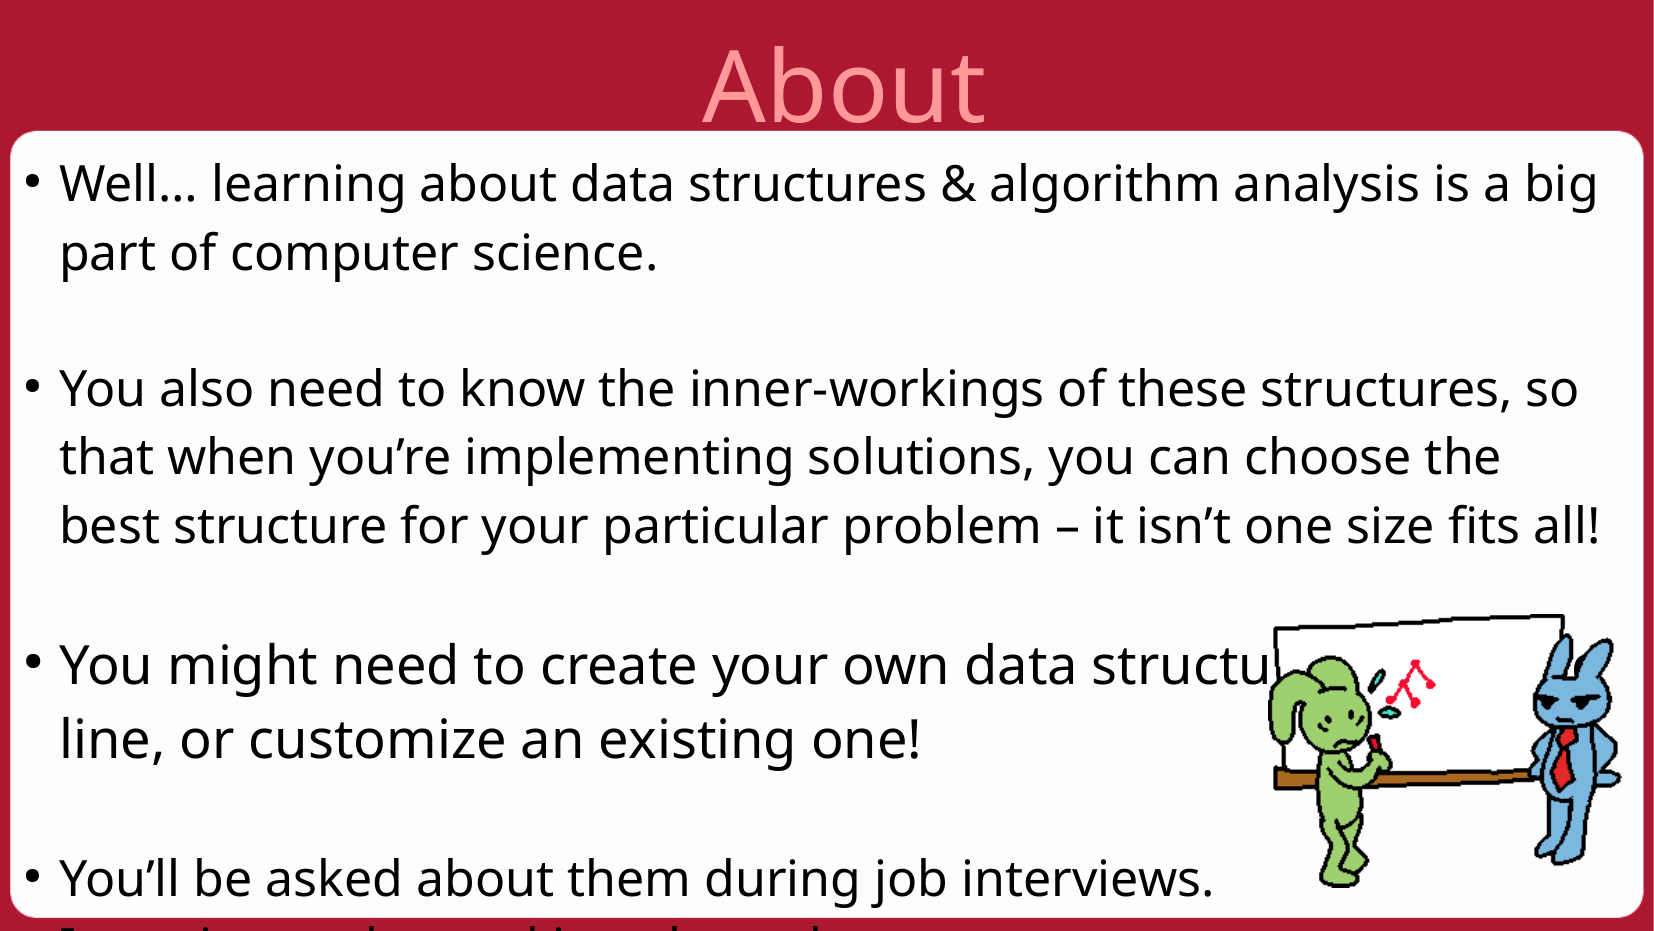

# About
Well… learning about data structures & algorithm analysis is a big part of computer science.
You also need to know the inner-workings of these structures, so that when you’re implementing solutions, you can choose the best structure for your particular problem – it isn’t one size fits all!
You might need to create your own data structures down the line, or customize an existing one!
You’ll be asked about them during job interviews.
Interviewers love asking about data structures.